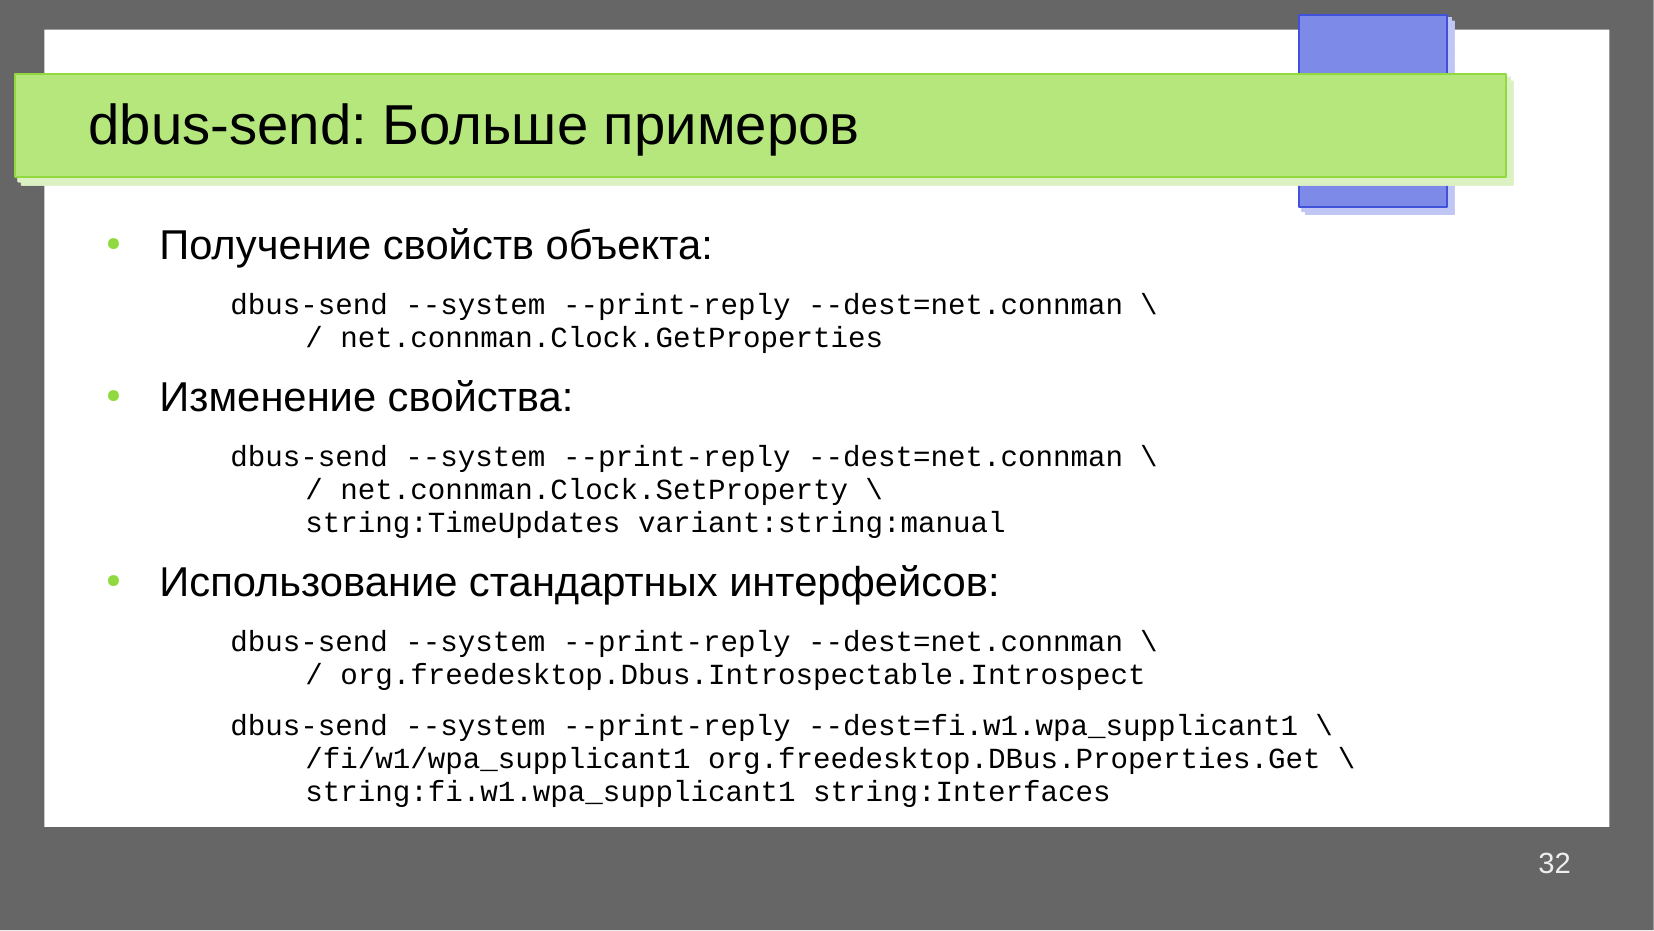

# dbus-send: Больше примеров
Получение свойств объекта:
dbus-send --system --print-reply --dest=net.connman \
	/ net.connman.Clock.GetProperties
Изменение свойства:
dbus-send --system --print-reply --dest=net.connman \
	/ net.connman.Clock.SetProperty \
	string:TimeUpdates variant:string:manual
Использование стандартных интерфейсов:
dbus-send --system --print-reply --dest=net.connman \
	/ org.freedesktop.Dbus.Introspectable.Introspect
dbus-send --system --print-reply --dest=fi.w1.wpa_supplicant1 \
	/fi/w1/wpa_supplicant1 org.freedesktop.DBus.Properties.Get \
	string:fi.w1.wpa_supplicant1 string:Interfaces
32